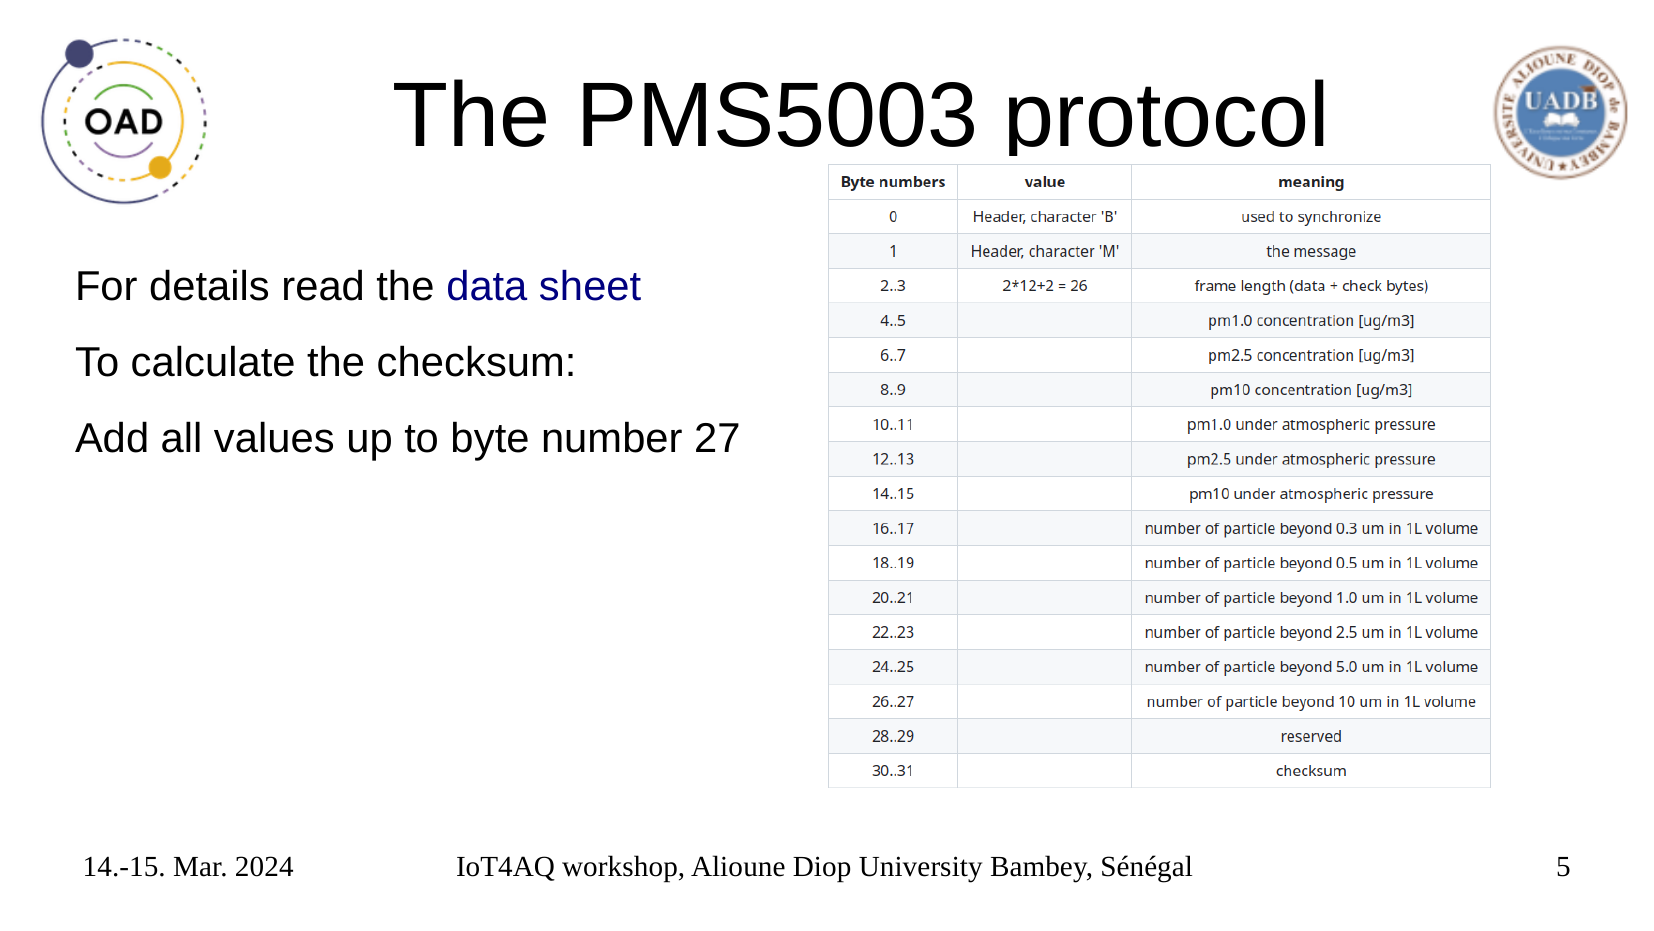

# The PMS5003 protocol
For details read the data sheet
To calculate the checksum:
Add all values up to byte number 27
14.-15. Mar. 2024
IoT4AQ workshop, Alioune Diop University Bambey, Sénégal
5